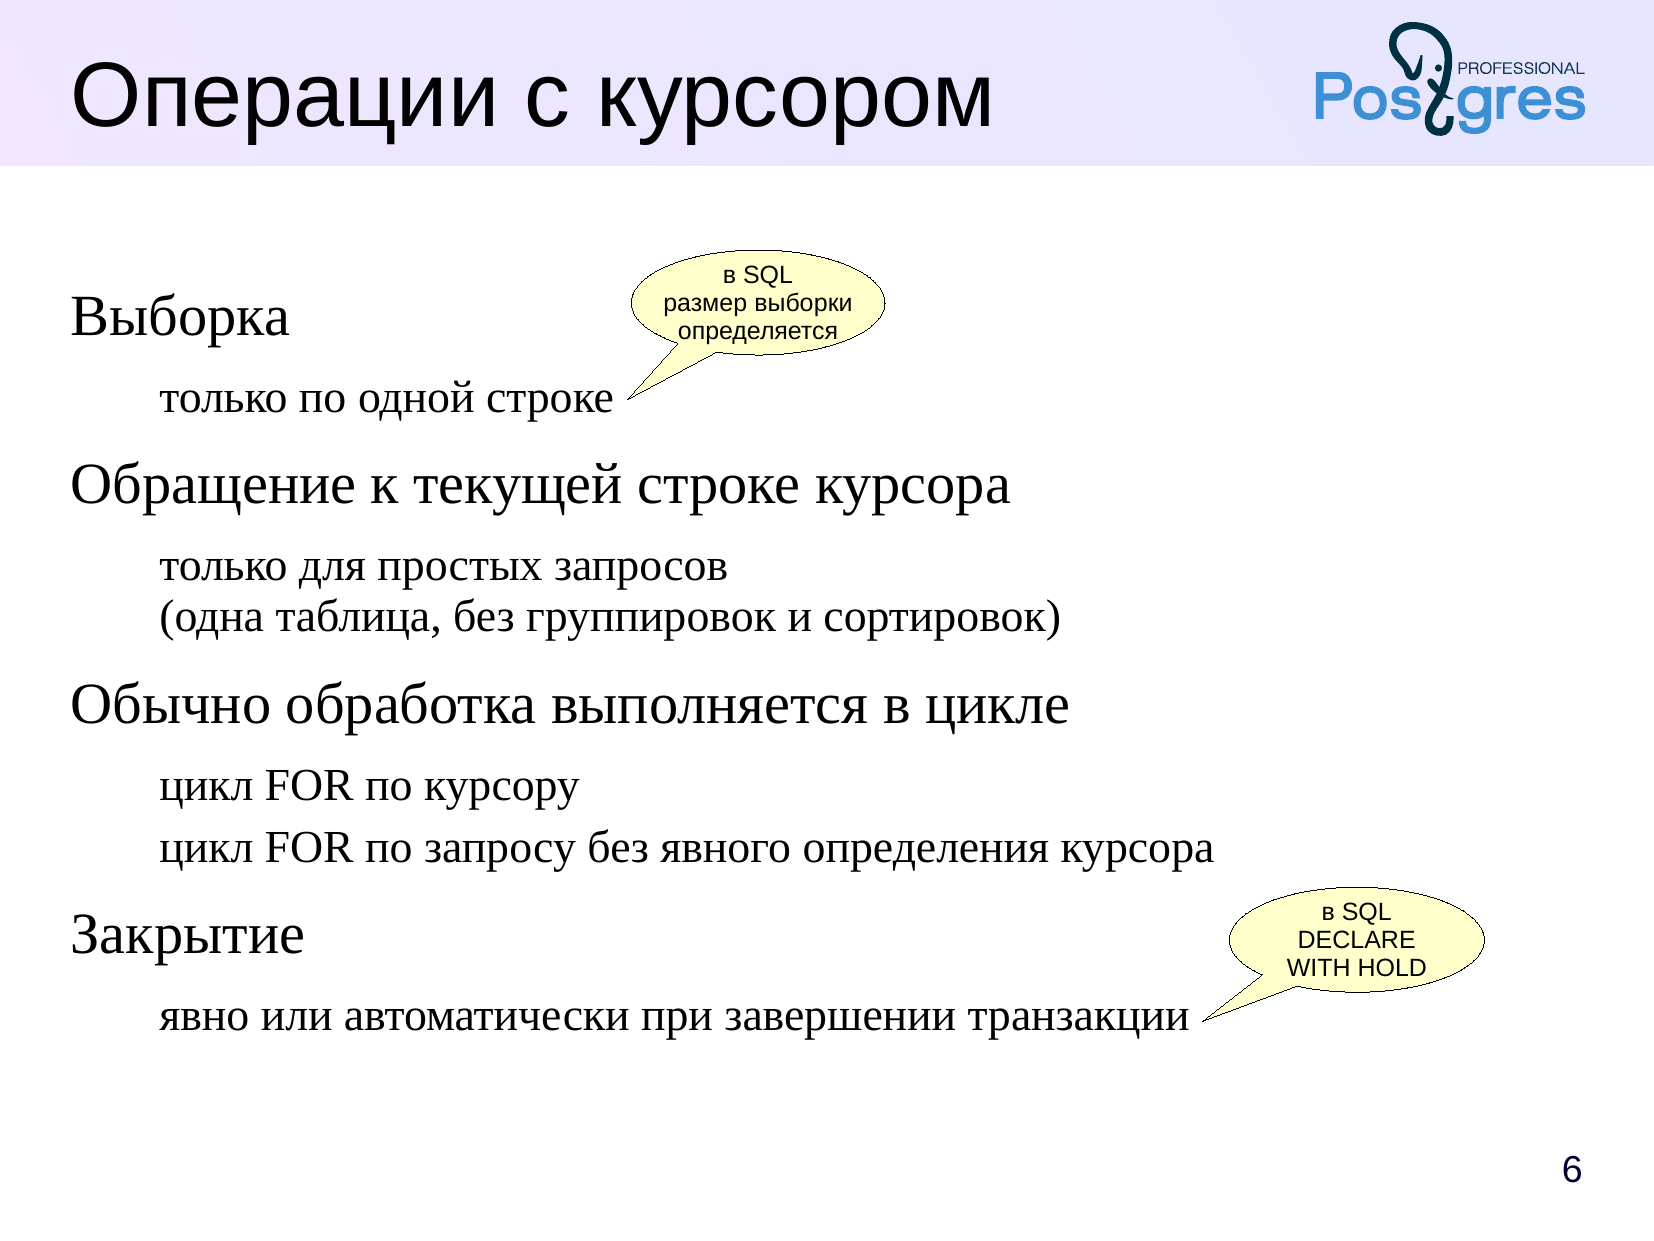

# Операции с курсором
в SQL
размер выборки
определяется
Выборка
только по одной строке
Обращение к текущей строке курсора
только для простых запросов
(одна таблица, без группировок и сортировок)
Обычно обработка выполняется в цикле
цикл FOR по курсору
цикл FOR по запросу без явного определения курсора
Закрытие
явно или автоматически при завершении транзакции
в SQL
DECLARE
WITH HOLD